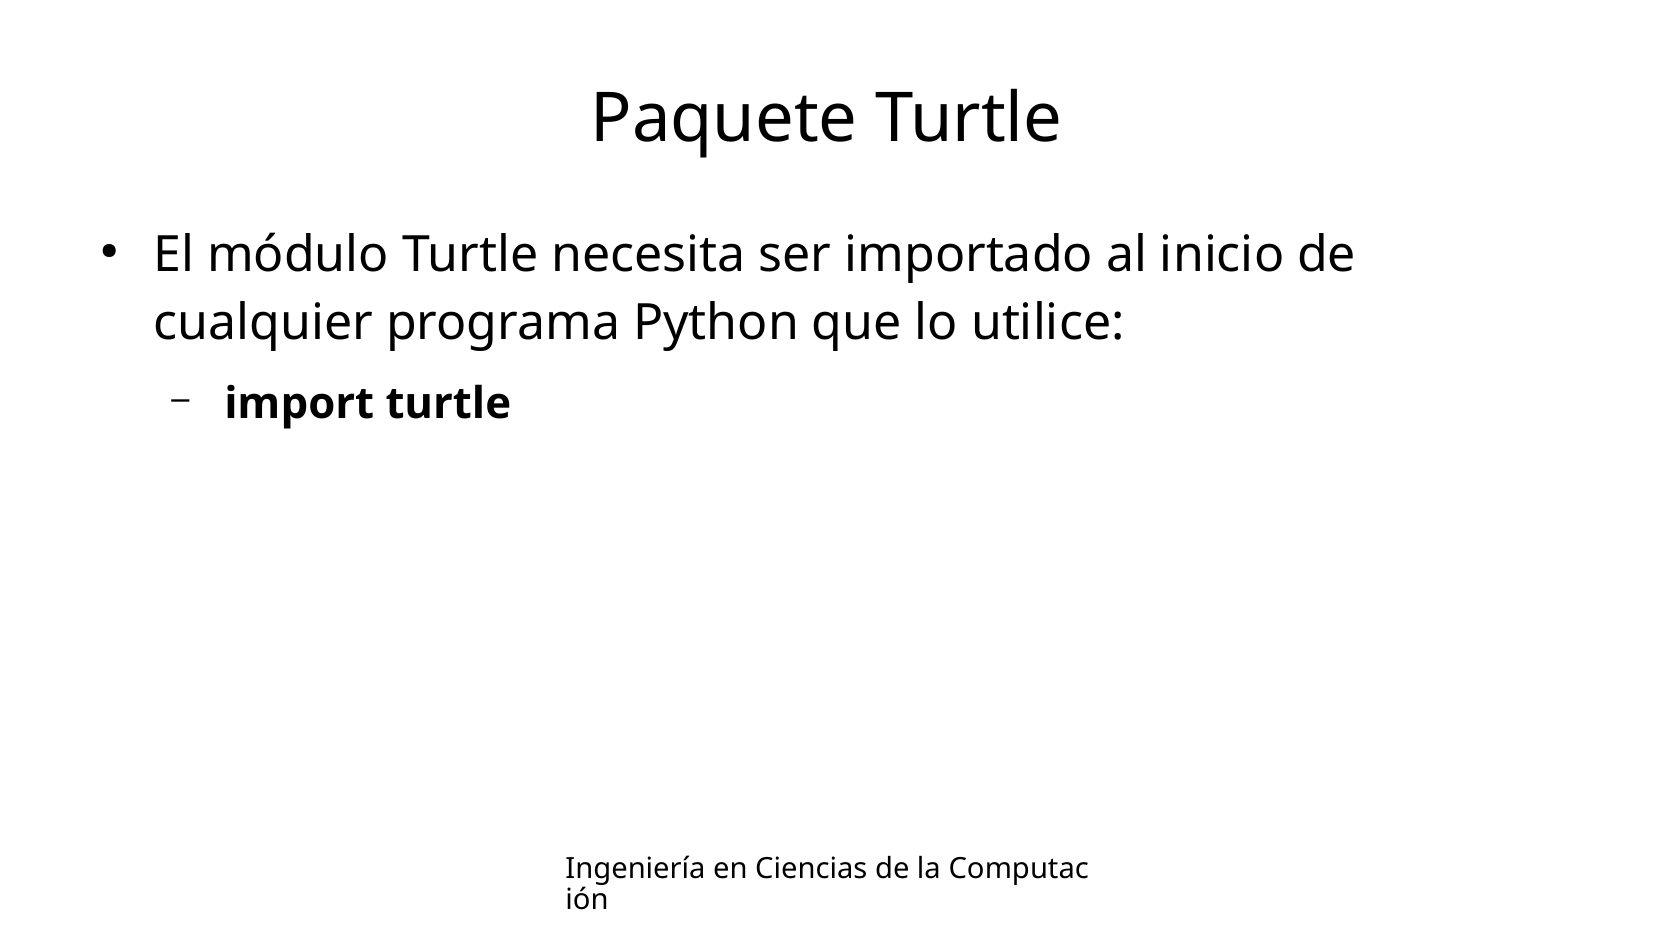

# Paquete Turtle
El módulo Turtle necesita ser importado al inicio de cualquier programa Python que lo utilice:
import turtle
Ingeniería en Ciencias de la Computación